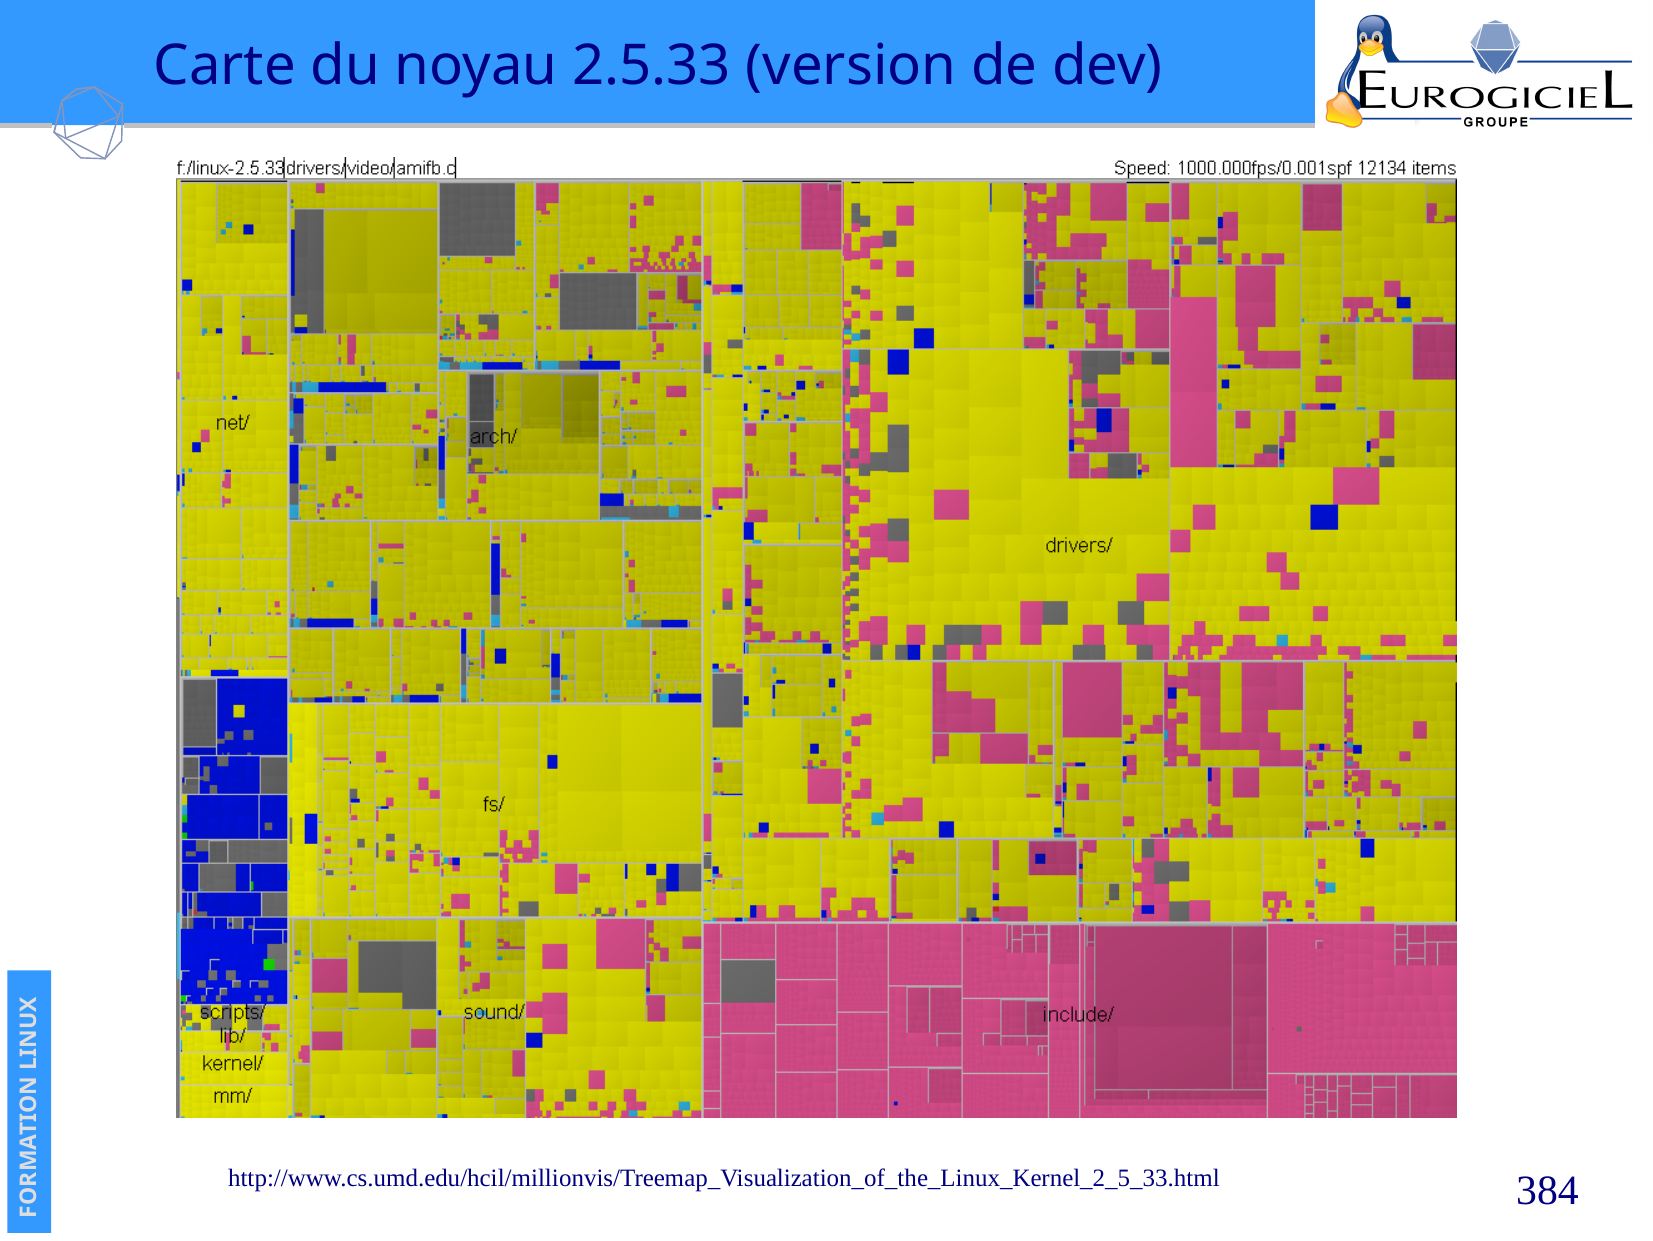

# Carte du noyau 2.5.33 (version de dev)
 http://www.cs.umd.edu/hcil/millionvis/Treemap_Visualization_of_the_Linux_Kernel_2_5_33.html